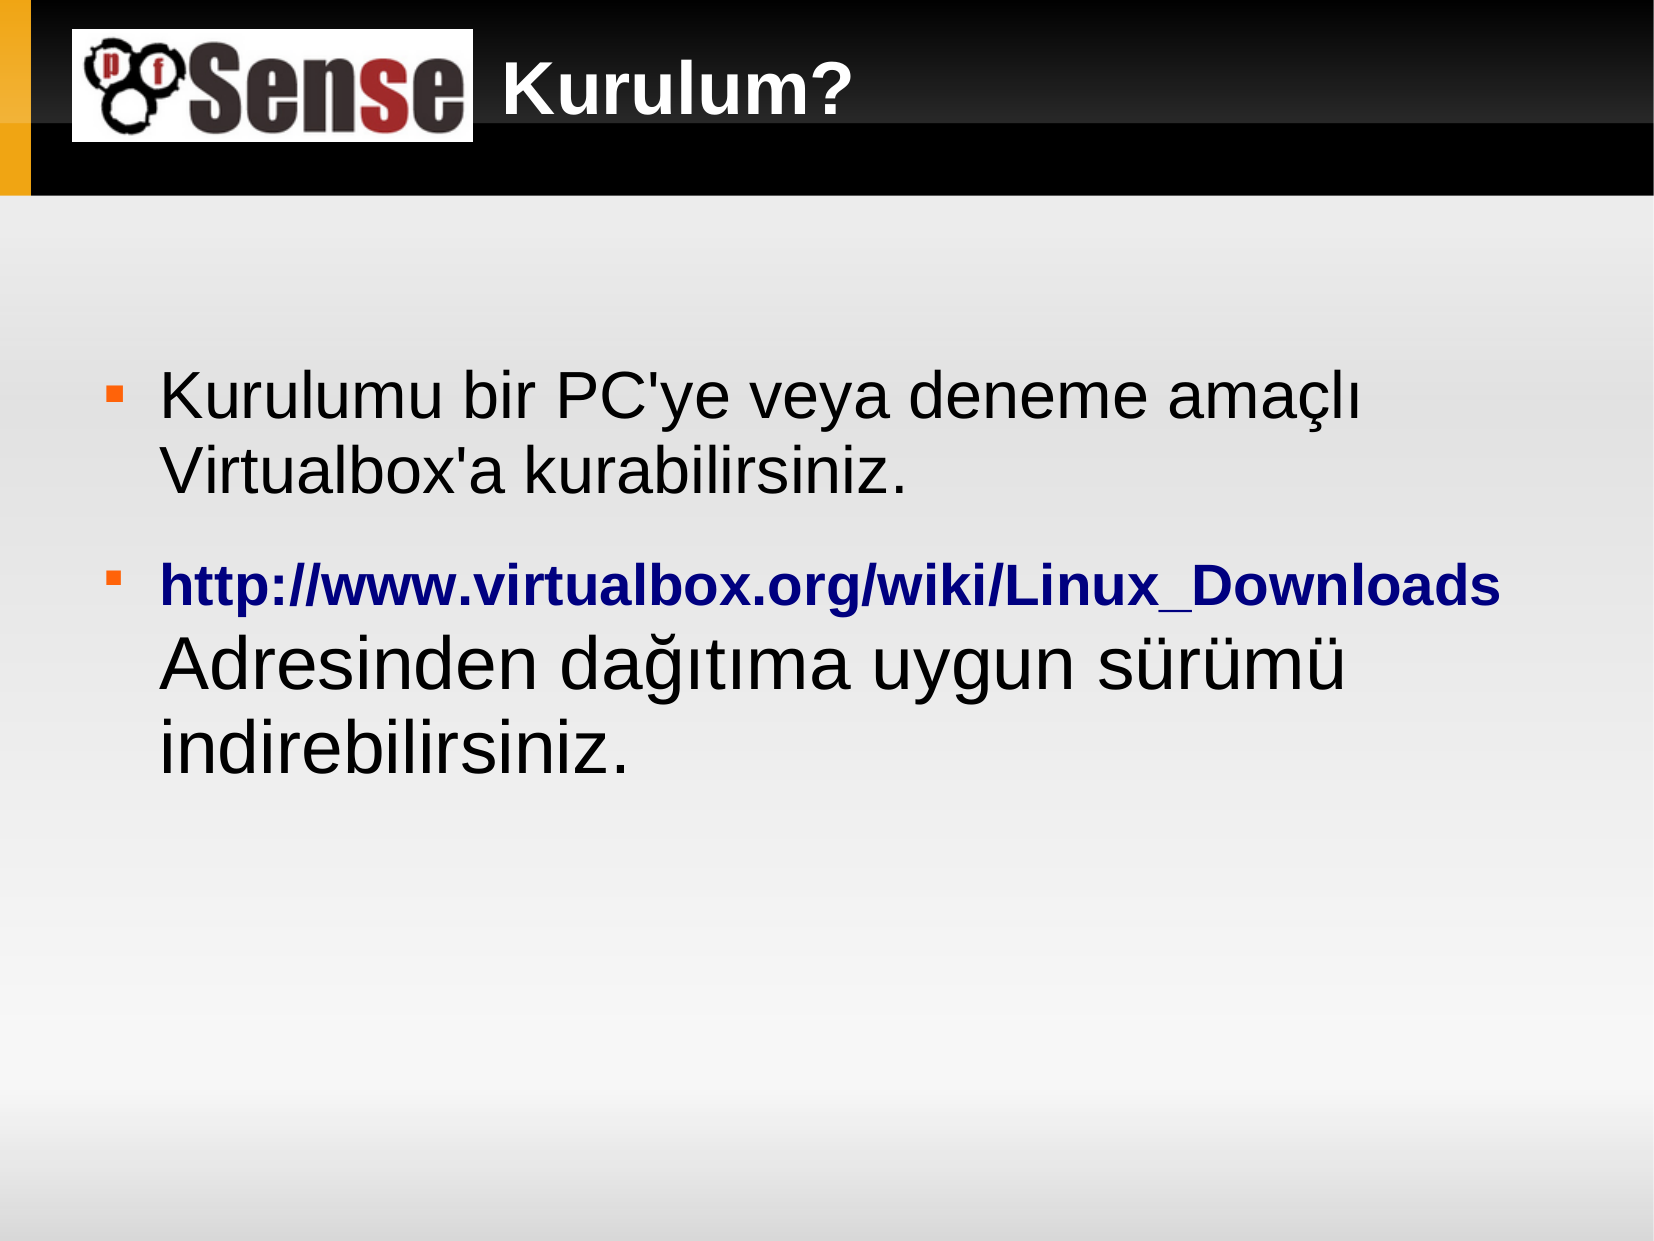

# Kurulum?
Kurulumu bir PC'ye veya deneme amaçlı Virtualbox'a kurabilirsiniz.
http://www.virtualbox.org/wiki/Linux_Downloads Adresinden dağıtıma uygun sürümü indirebilirsiniz.